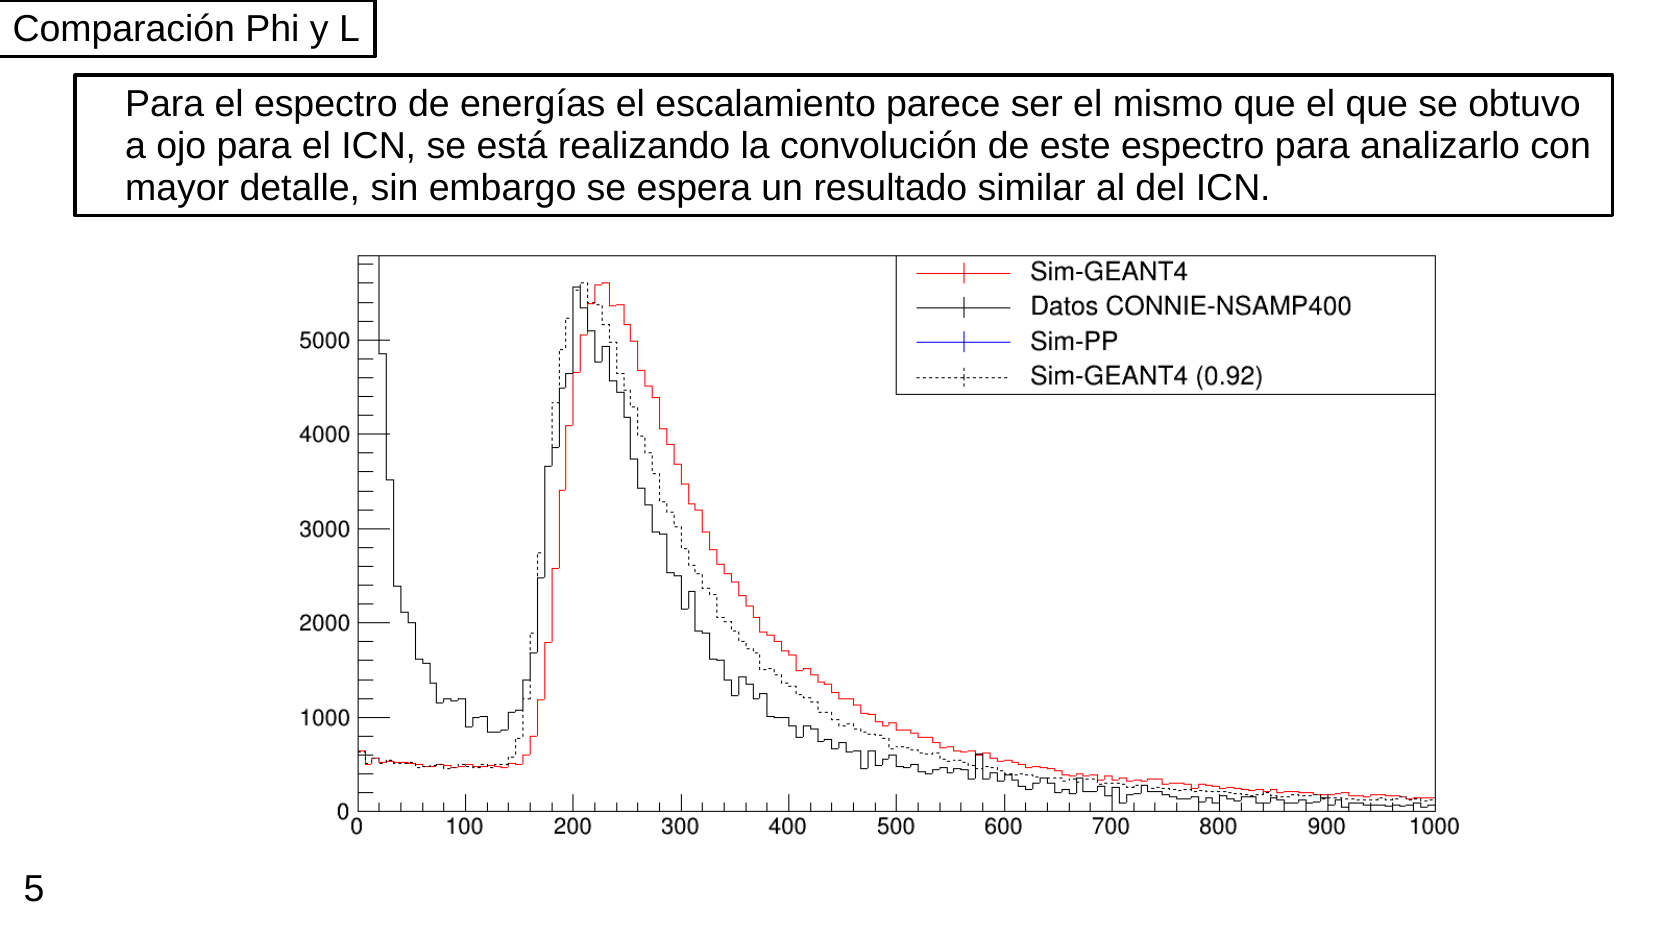

Comparación Phi y L
Para el espectro de energías el escalamiento parece ser el mismo que el que se obtuvo a ojo para el ICN, se está realizando la convolución de este espectro para analizarlo con mayor detalle, sin embargo se espera un resultado similar al del ICN.